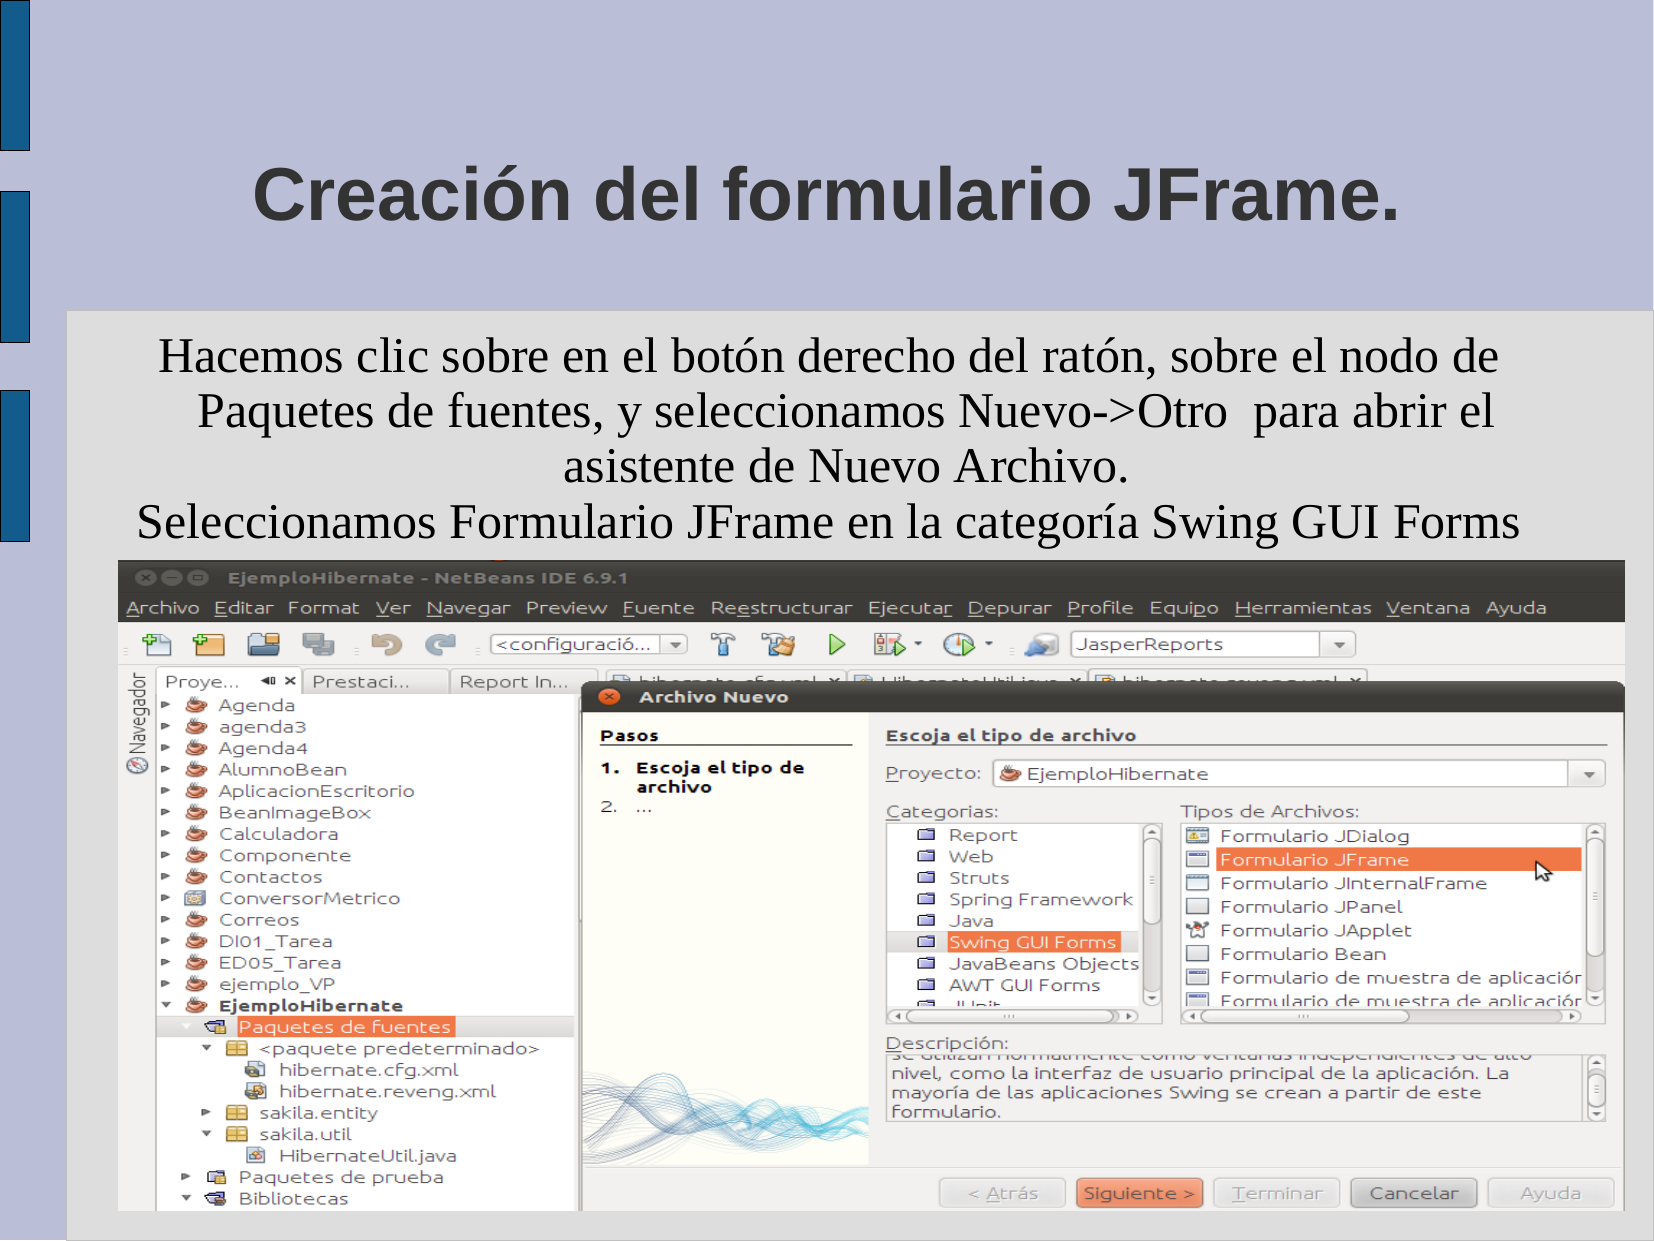

# Creación del formulario JFrame.
Hacemos clic sobre en el botón derecho del ratón, sobre el nodo de Paquetes de fuentes, y seleccionamos Nuevo->Otro para abrir el asistente de Nuevo Archivo.
Seleccionamos Formulario JFrame en la categoría Swing GUI Forms